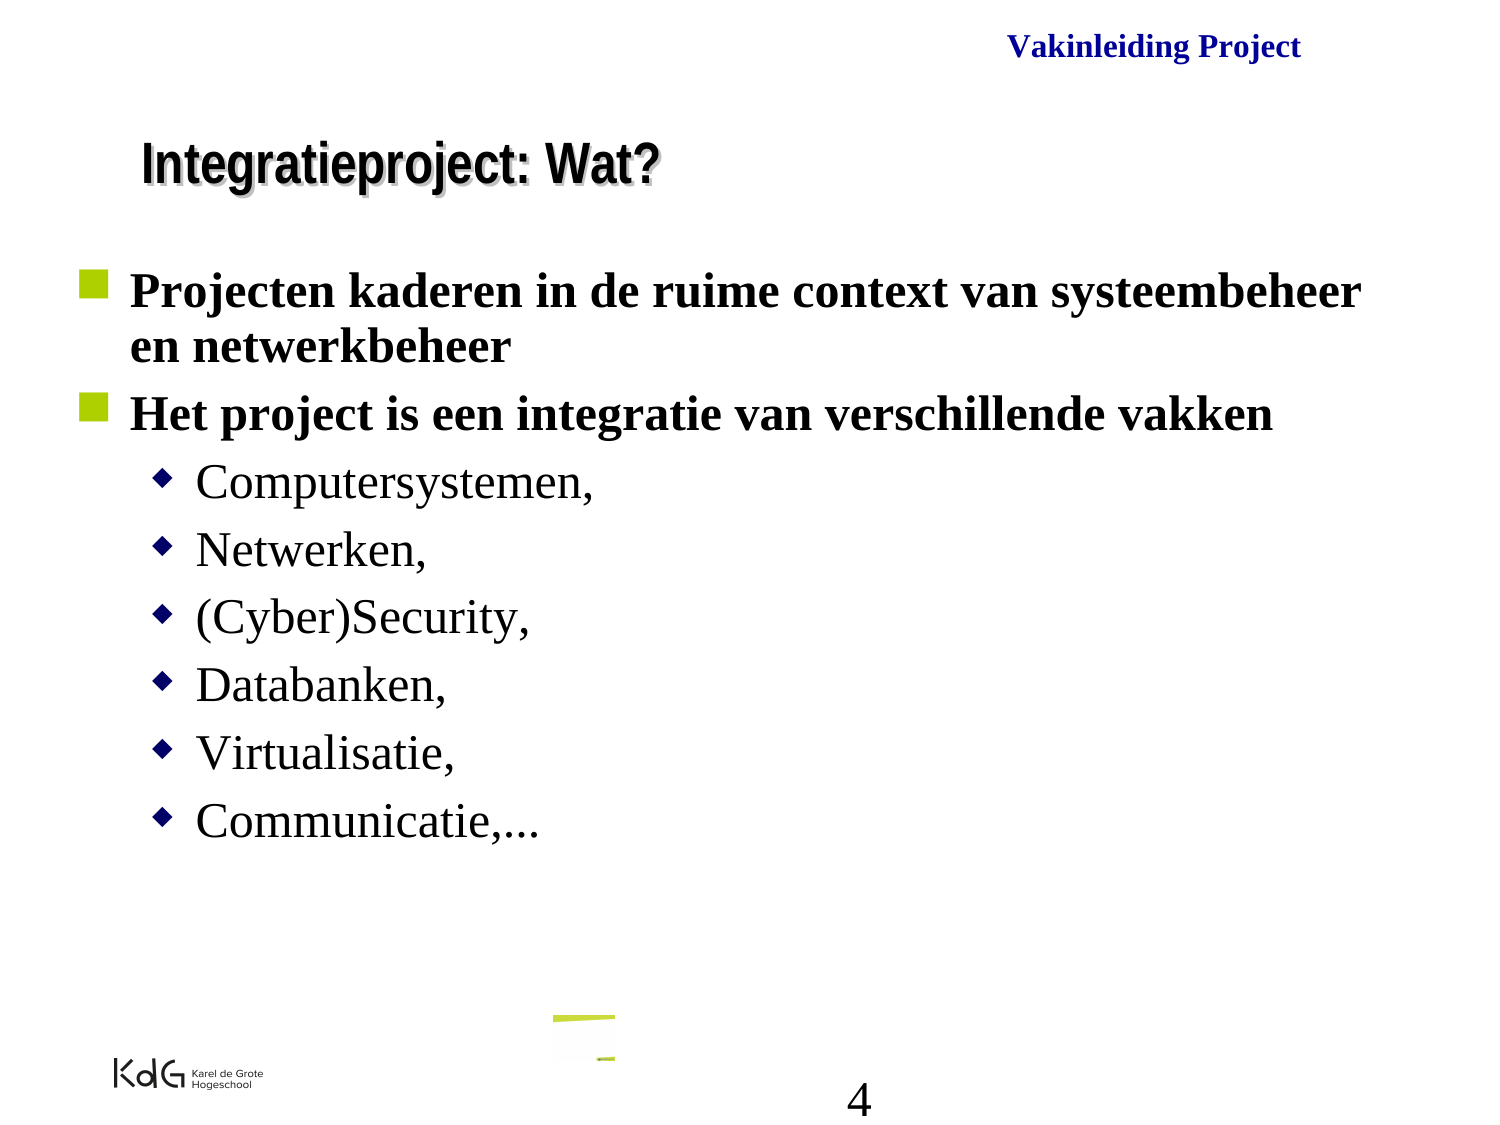

# Integratieproject: Wat?
Projecten kaderen in de ruime context van systeembeheer en netwerkbeheer
Het project is een integratie van verschillende vakken
Computersystemen,
Netwerken,
(Cyber)Security,
Databanken,
Virtualisatie,
Communicatie,...